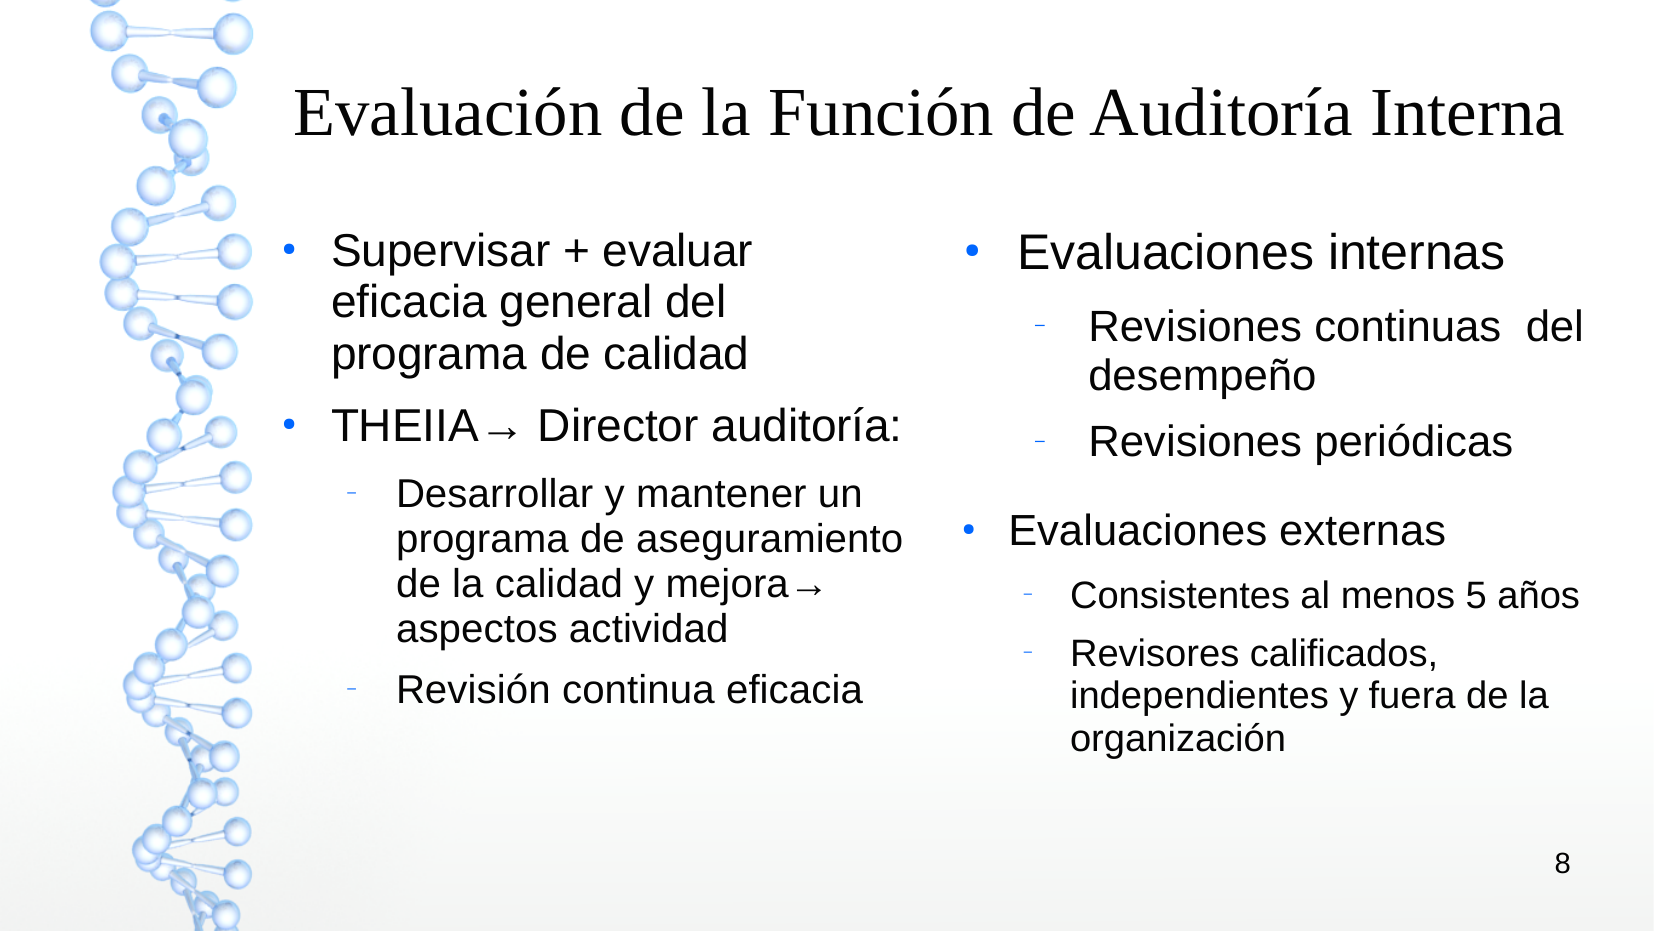

# Evaluación de la Función de Auditoría Interna
Supervisar + evaluar eficacia general del programa de calidad
THEIIA→ Director auditoría:
Desarrollar y mantener un programa de aseguramiento de la calidad y mejora→ aspectos actividad
Revisión continua eficacia
Evaluaciones internas
Revisiones continuas del desempeño
Revisiones periódicas
Evaluaciones externas
Consistentes al menos 5 años
Revisores calificados, independientes y fuera de la organización
8